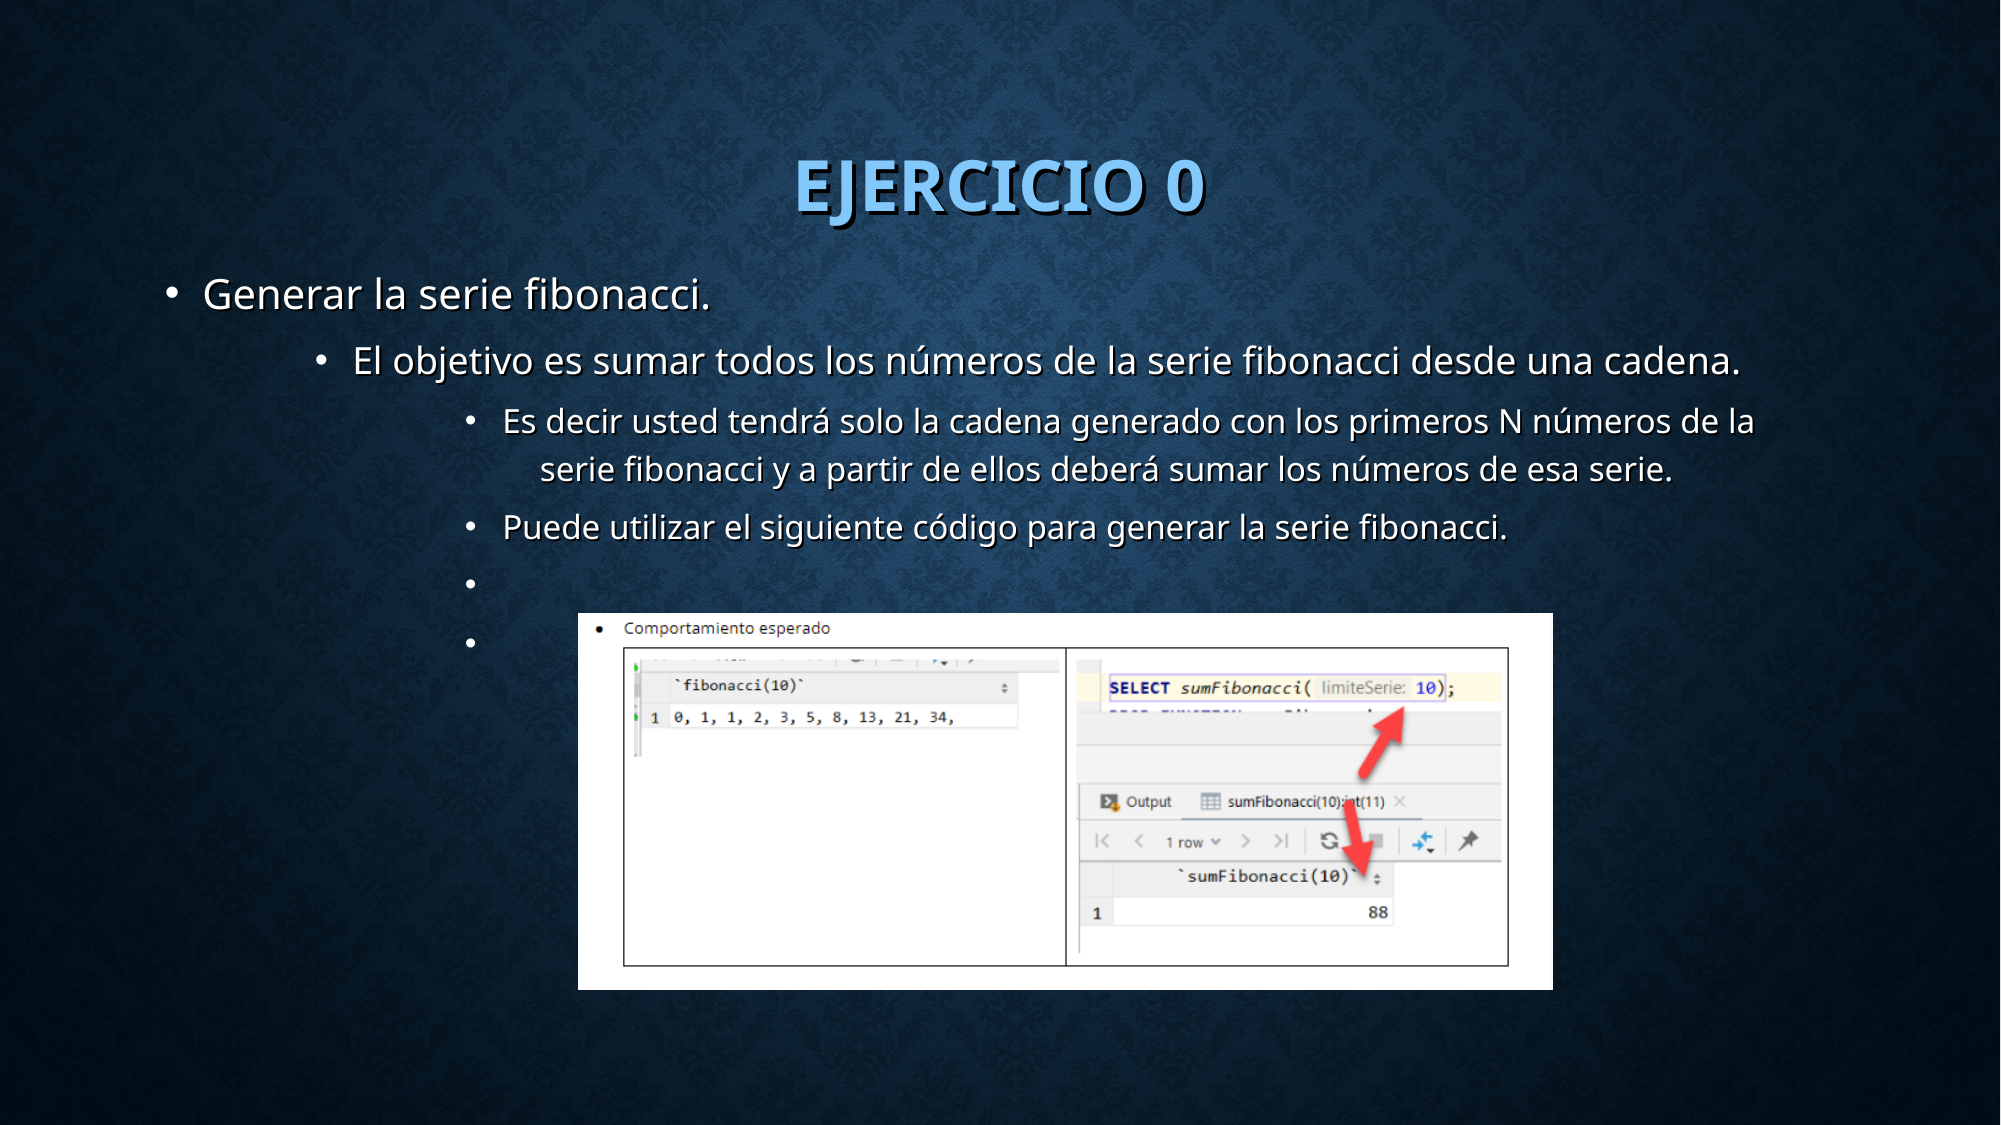

# Ejercicio 0
Generar la serie fibonacci.
El objetivo es sumar todos los números de la serie fibonacci desde una cadena.
Es decir usted tendrá solo la cadena generado con los primeros N números de la serie fibonacci y a partir de ellos deberá sumar los números de esa serie.
Puede utilizar el siguiente código para generar la serie fibonacci.